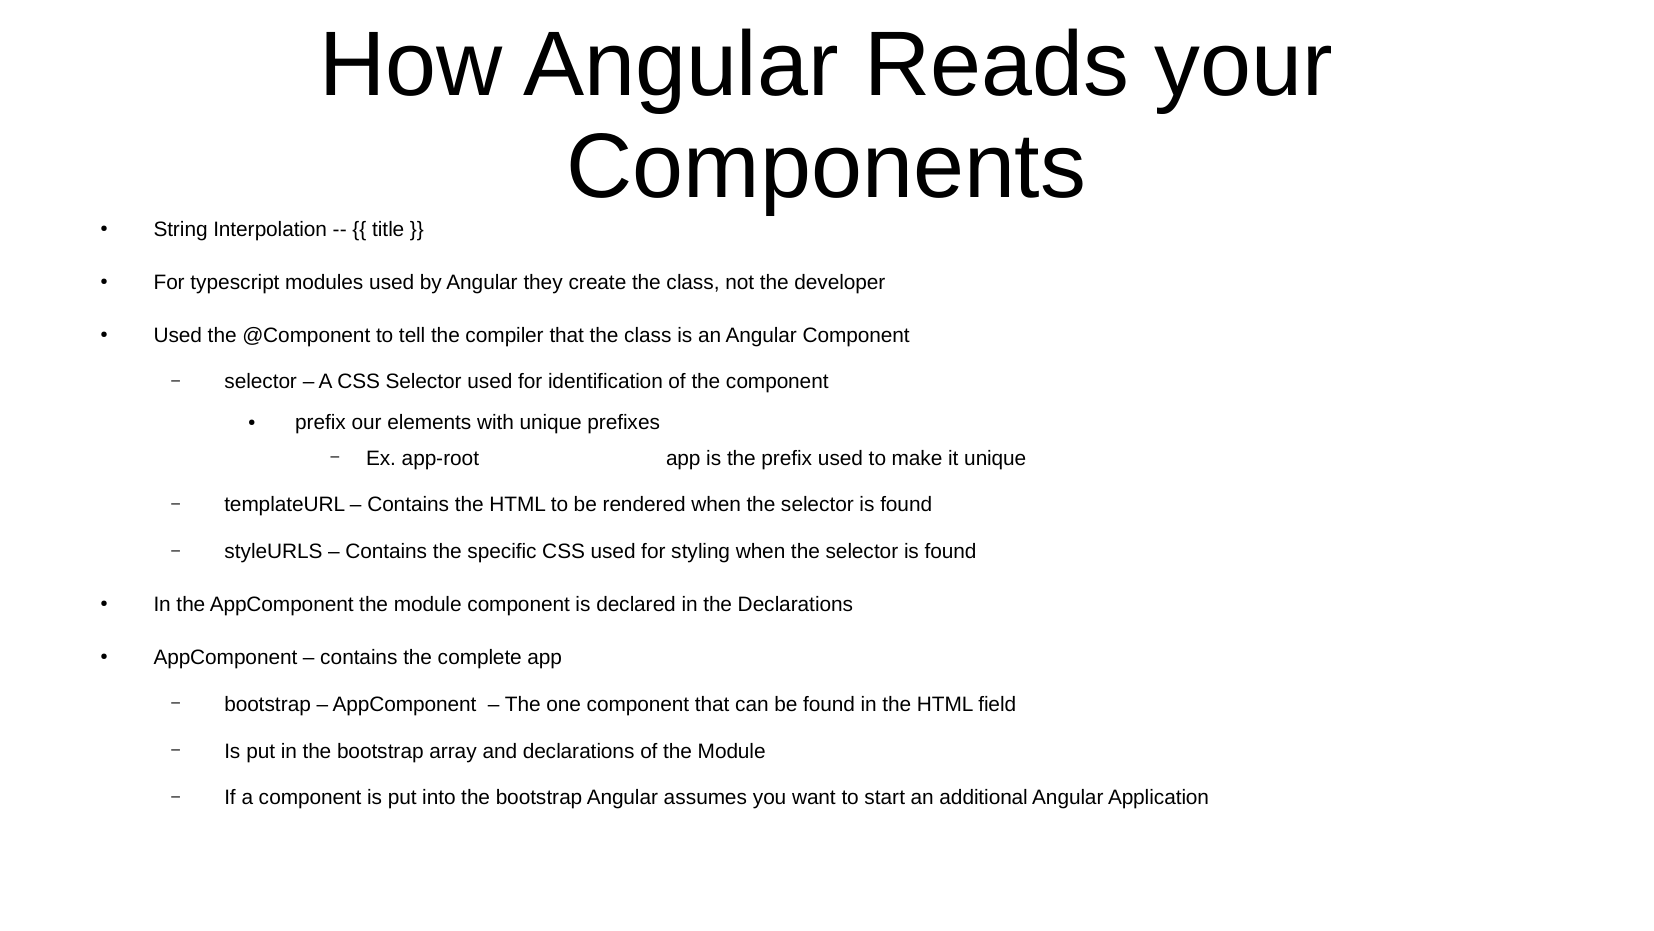

# How Angular Reads your Components
String Interpolation -- {{ title }}
For typescript modules used by Angular they create the class, not the developer
Used the @Component to tell the compiler that the class is an Angular Component
selector – A CSS Selector used for identification of the component
prefix our elements with unique prefixes
Ex. app-root			app is the prefix used to make it unique
templateURL – Contains the HTML to be rendered when the selector is found
styleURLS – Contains the specific CSS used for styling when the selector is found
In the AppComponent the module component is declared in the Declarations
AppComponent – contains the complete app
bootstrap – AppComponent – The one component that can be found in the HTML field
Is put in the bootstrap array and declarations of the Module
If a component is put into the bootstrap Angular assumes you want to start an additional Angular Application